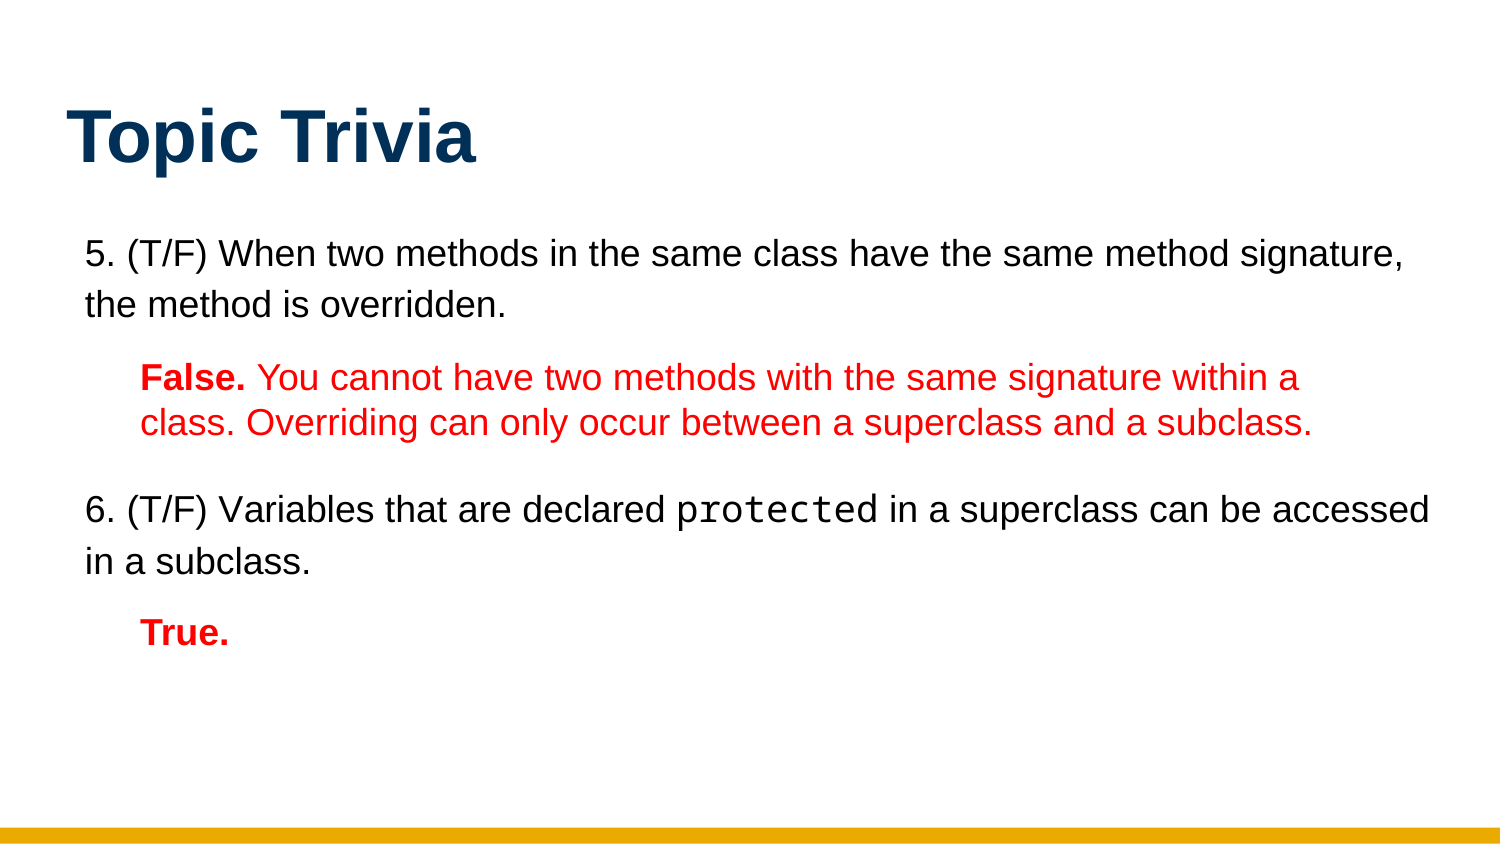

Topic Trivia
# 5. (T/F) When two methods in the same class have the same method signature, the method is overridden.
6. (T/F) Variables that are declared protected in a superclass can be accessed in a subclass.
False. You cannot have two methods with the same signature within a class. Overriding can only occur between a superclass and a subclass.
True.